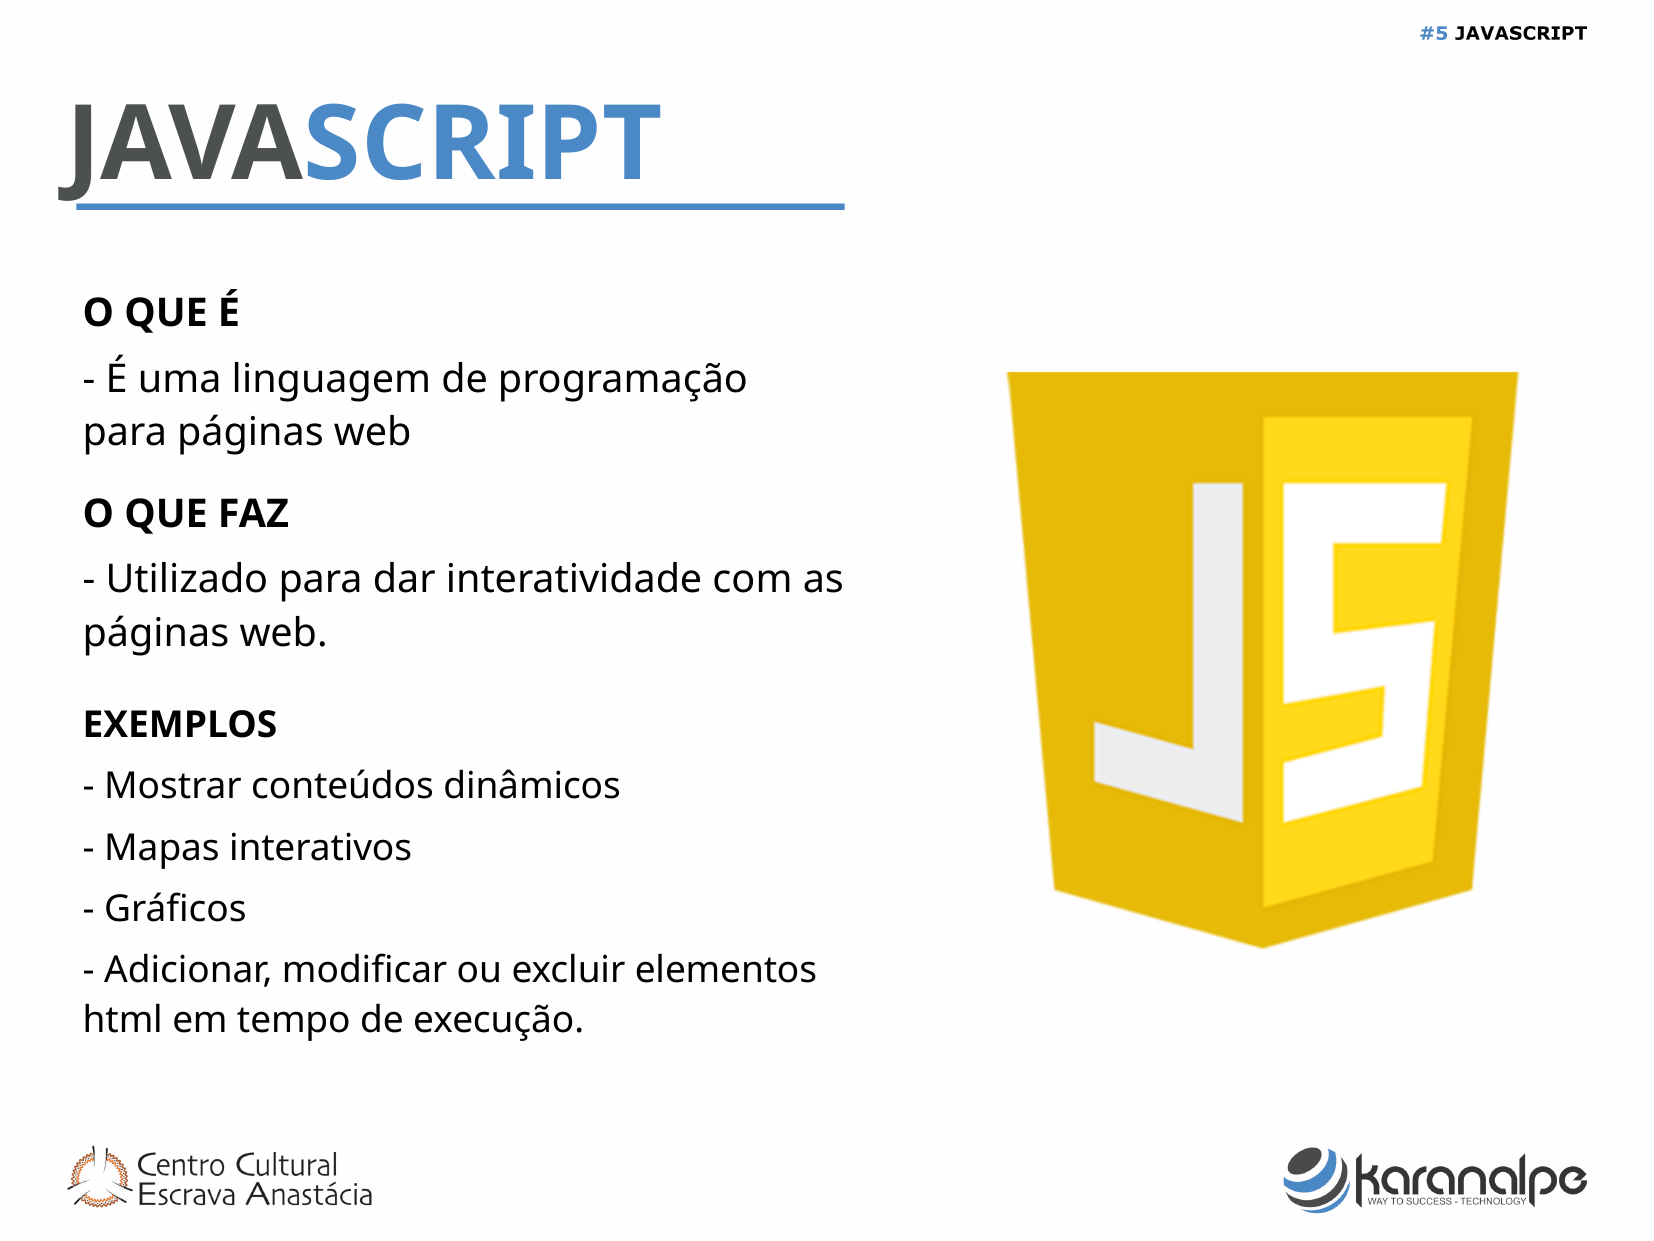

JAVASCRIPT
# O QUE É
- É uma linguagem de programação para páginas web
O QUE FAZ
- Utilizado para dar interatividade com as páginas web.
EXEMPLOS
- Mostrar conteúdos dinâmicos
- Mapas interativos
- Gráficos
- Adicionar, modificar ou excluir elementos html em tempo de execução.